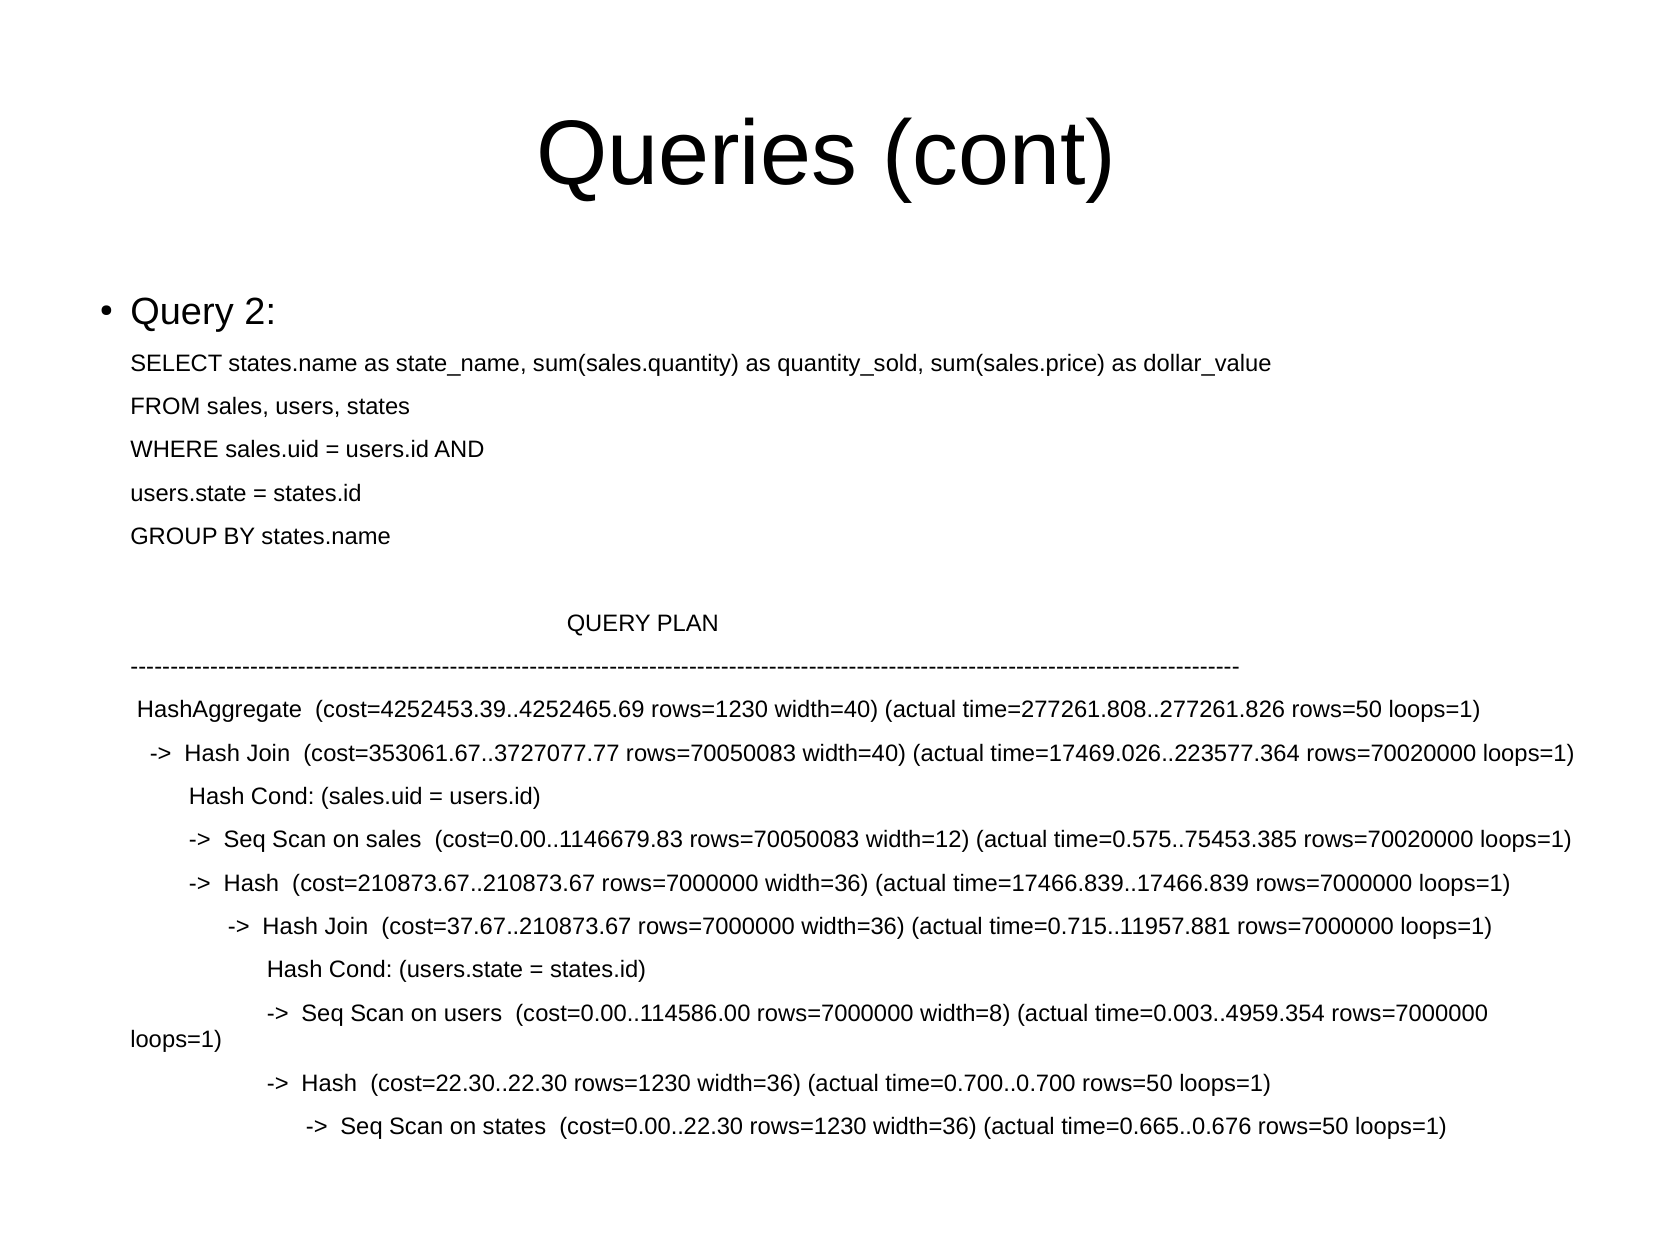

# Queries (cont)
Query 2:
SELECT states.name as state_name, sum(sales.quantity) as quantity_sold, sum(sales.price) as dollar_value
FROM sales, users, states
WHERE sales.uid = users.id AND
users.state = states.id
GROUP BY states.name
QUERY PLAN
-------------------------------------------------------------------------------------------------------------------------------------------
 HashAggregate (cost=4252453.39..4252465.69 rows=1230 width=40) (actual time=277261.808..277261.826 rows=50 loops=1)
 -> Hash Join (cost=353061.67..3727077.77 rows=70050083 width=40) (actual time=17469.026..223577.364 rows=70020000 loops=1)
 Hash Cond: (sales.uid = users.id)
 -> Seq Scan on sales (cost=0.00..1146679.83 rows=70050083 width=12) (actual time=0.575..75453.385 rows=70020000 loops=1)
 -> Hash (cost=210873.67..210873.67 rows=7000000 width=36) (actual time=17466.839..17466.839 rows=7000000 loops=1)
 -> Hash Join (cost=37.67..210873.67 rows=7000000 width=36) (actual time=0.715..11957.881 rows=7000000 loops=1)
 Hash Cond: (users.state = states.id)
 -> Seq Scan on users (cost=0.00..114586.00 rows=7000000 width=8) (actual time=0.003..4959.354 rows=7000000 loops=1)
 -> Hash (cost=22.30..22.30 rows=1230 width=36) (actual time=0.700..0.700 rows=50 loops=1)
 -> Seq Scan on states (cost=0.00..22.30 rows=1230 width=36) (actual time=0.665..0.676 rows=50 loops=1)